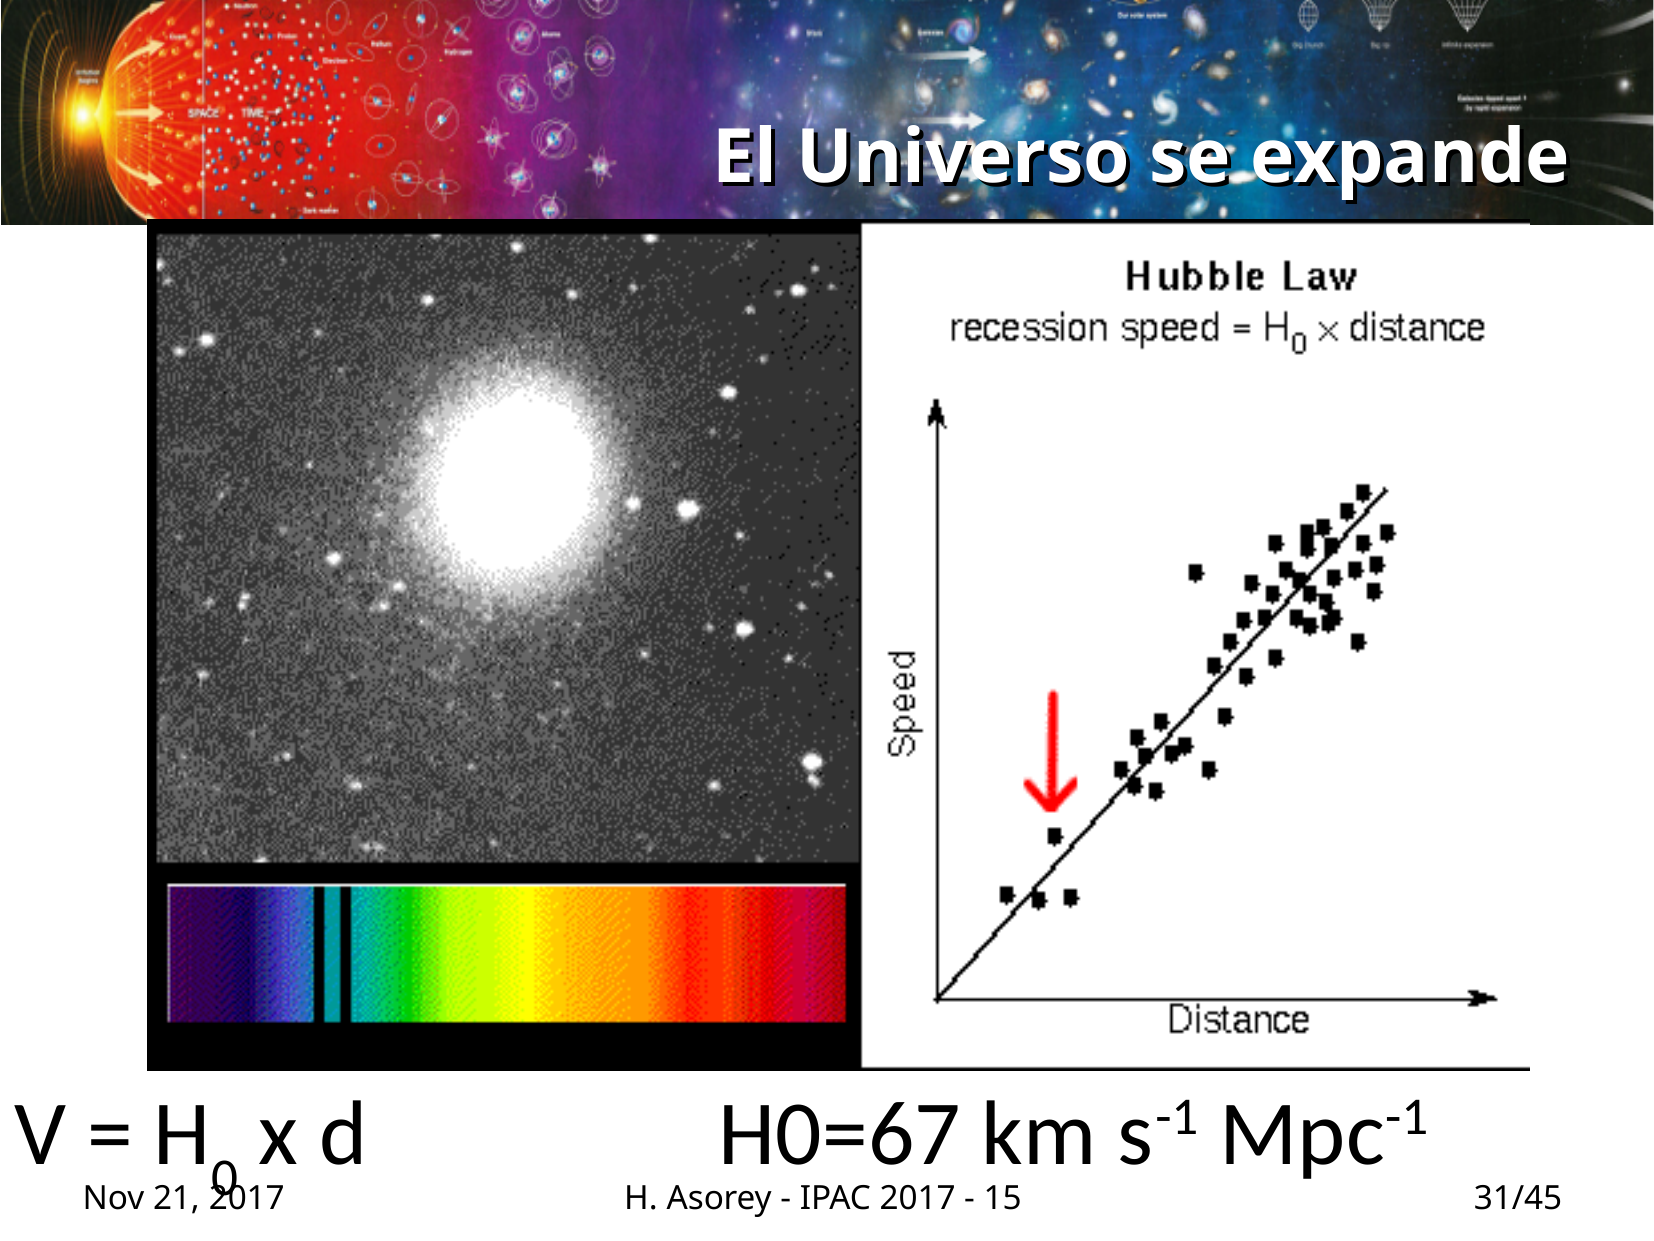

# El Universo se expande
V = H0 x d H0=67 km s-1 Mpc-1
Nov 21, 2017
H. Asorey - IPAC 2017 - 15
31